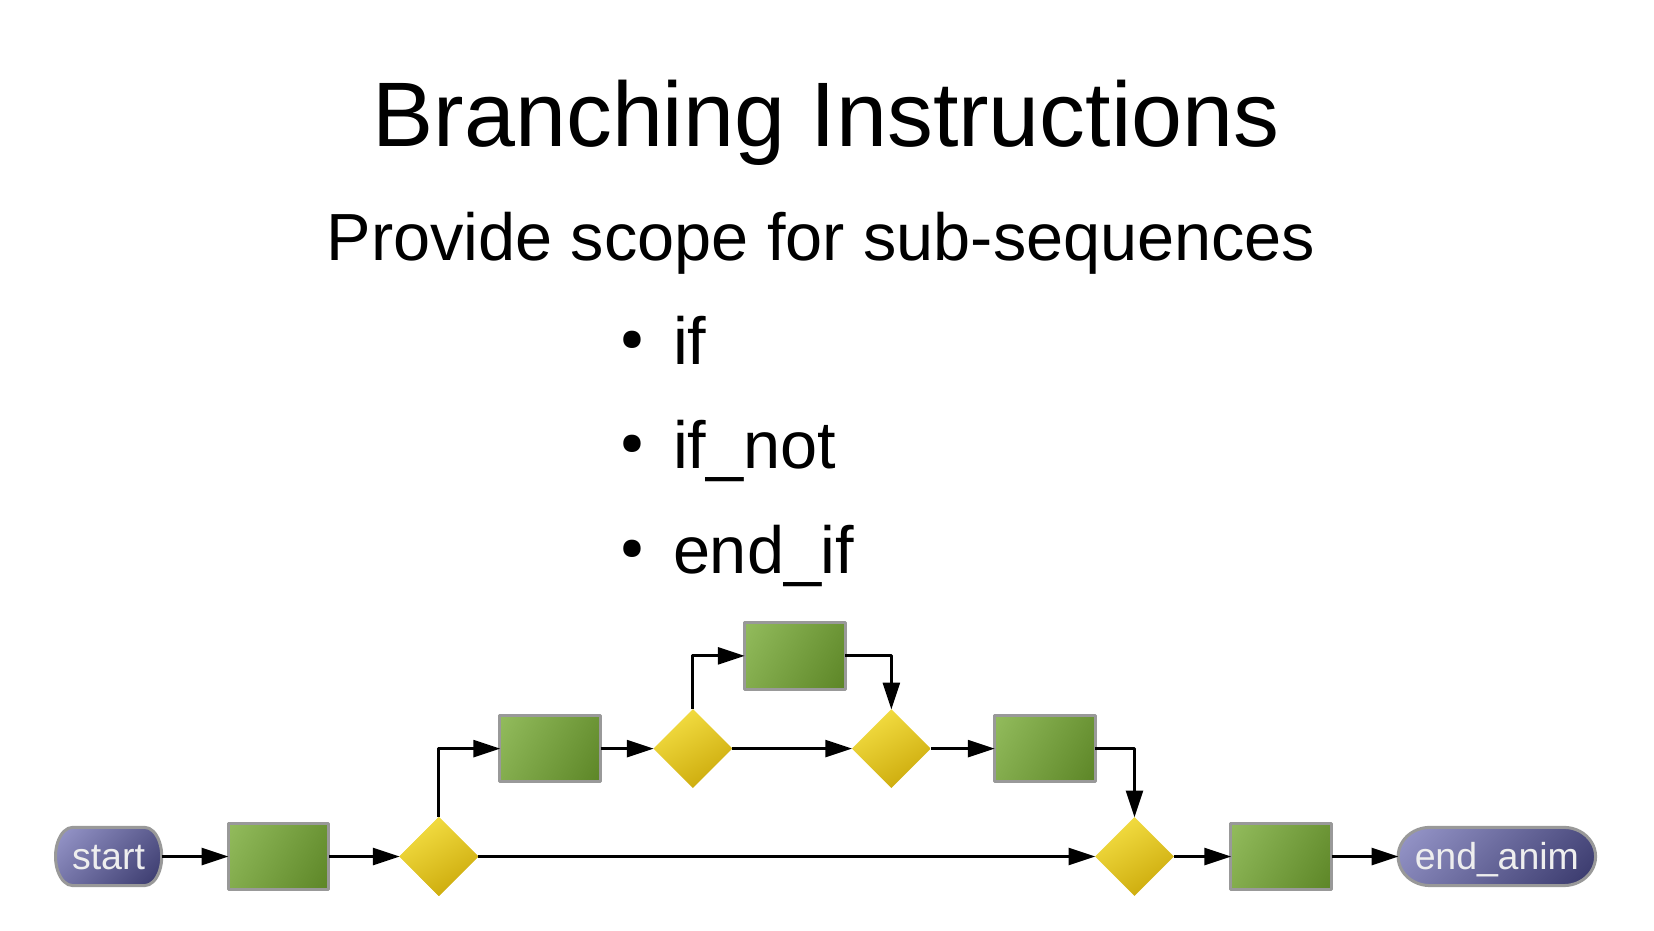

# Branching Instructions
Provide scope for sub-sequences
if
if_not
end_if
start
end_anim